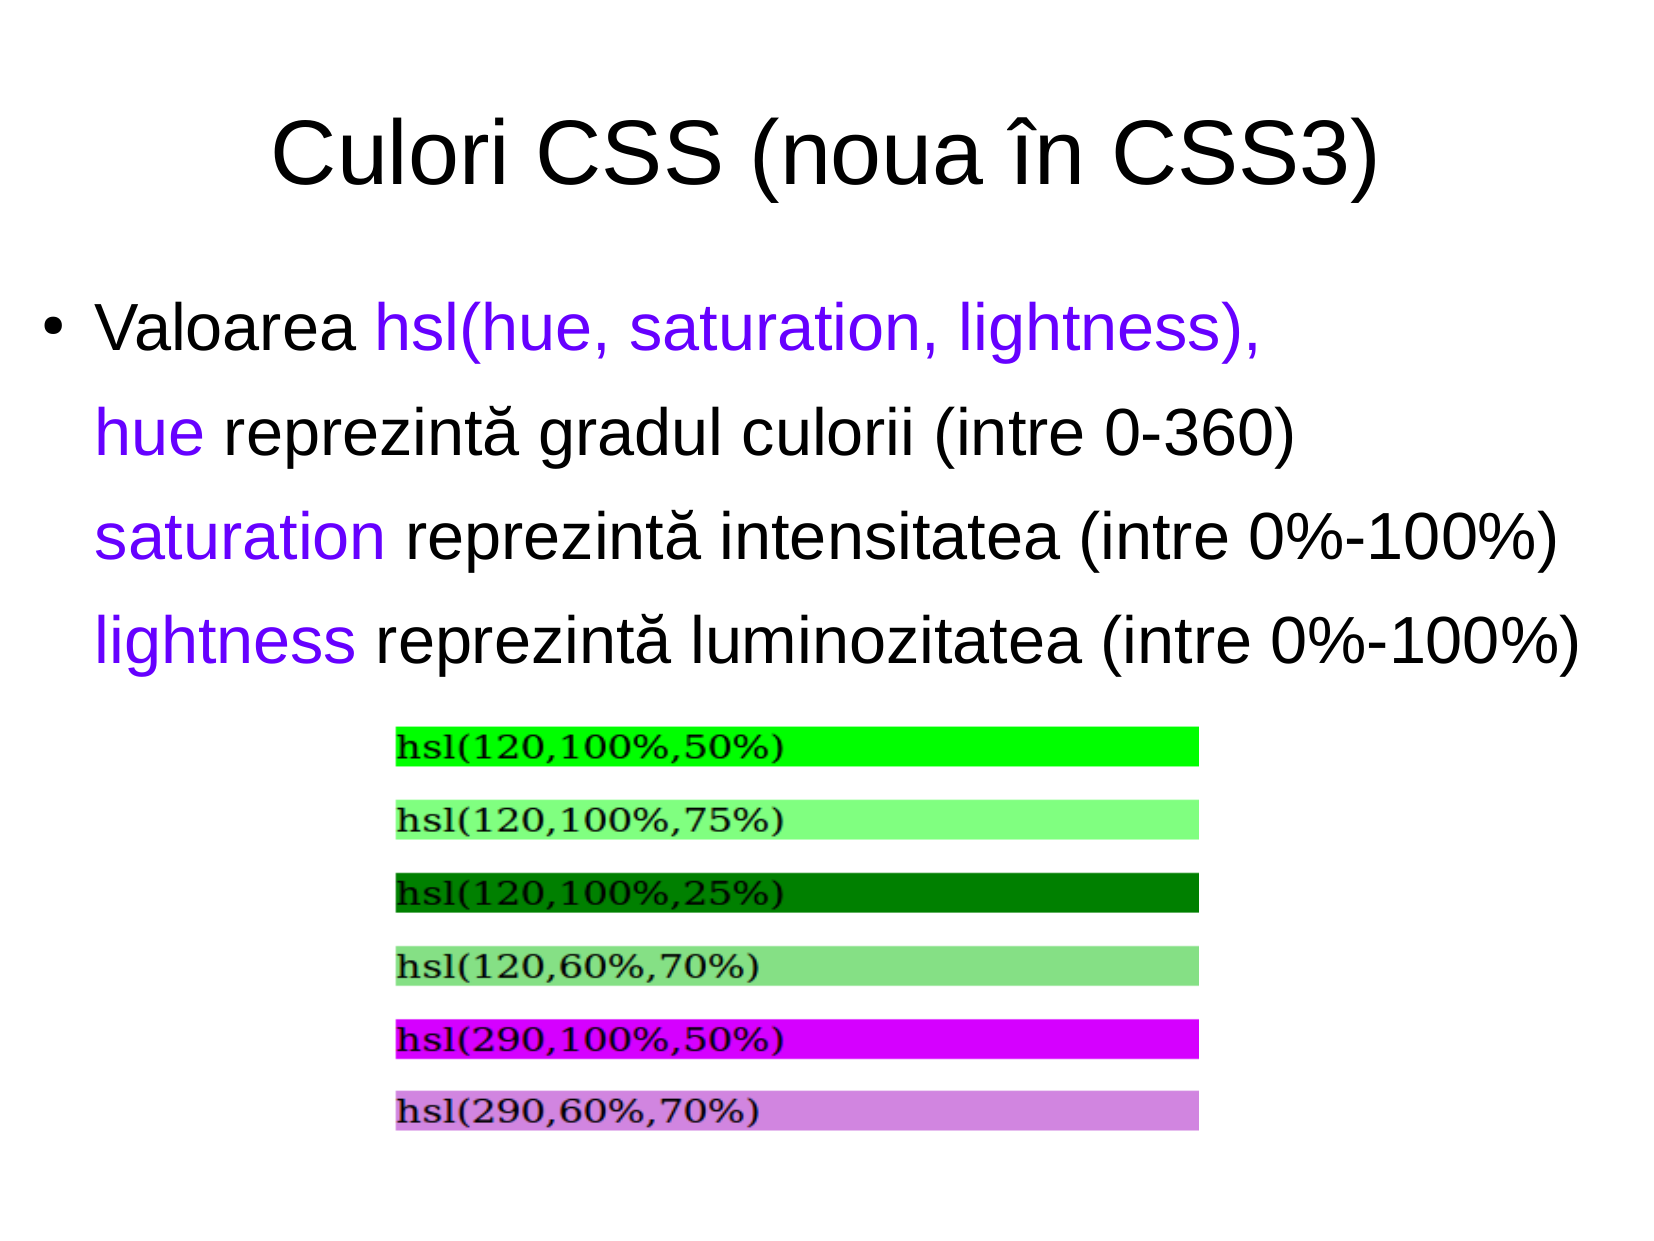

# Culori CSS (noua în CSS3)
Valoarea hsl(hue, saturation, lightness),
hue reprezintă gradul culorii (intre 0-360)
saturation reprezintă intensitatea (intre 0%-100%)
lightness reprezintă luminozitatea (intre 0%-100%)